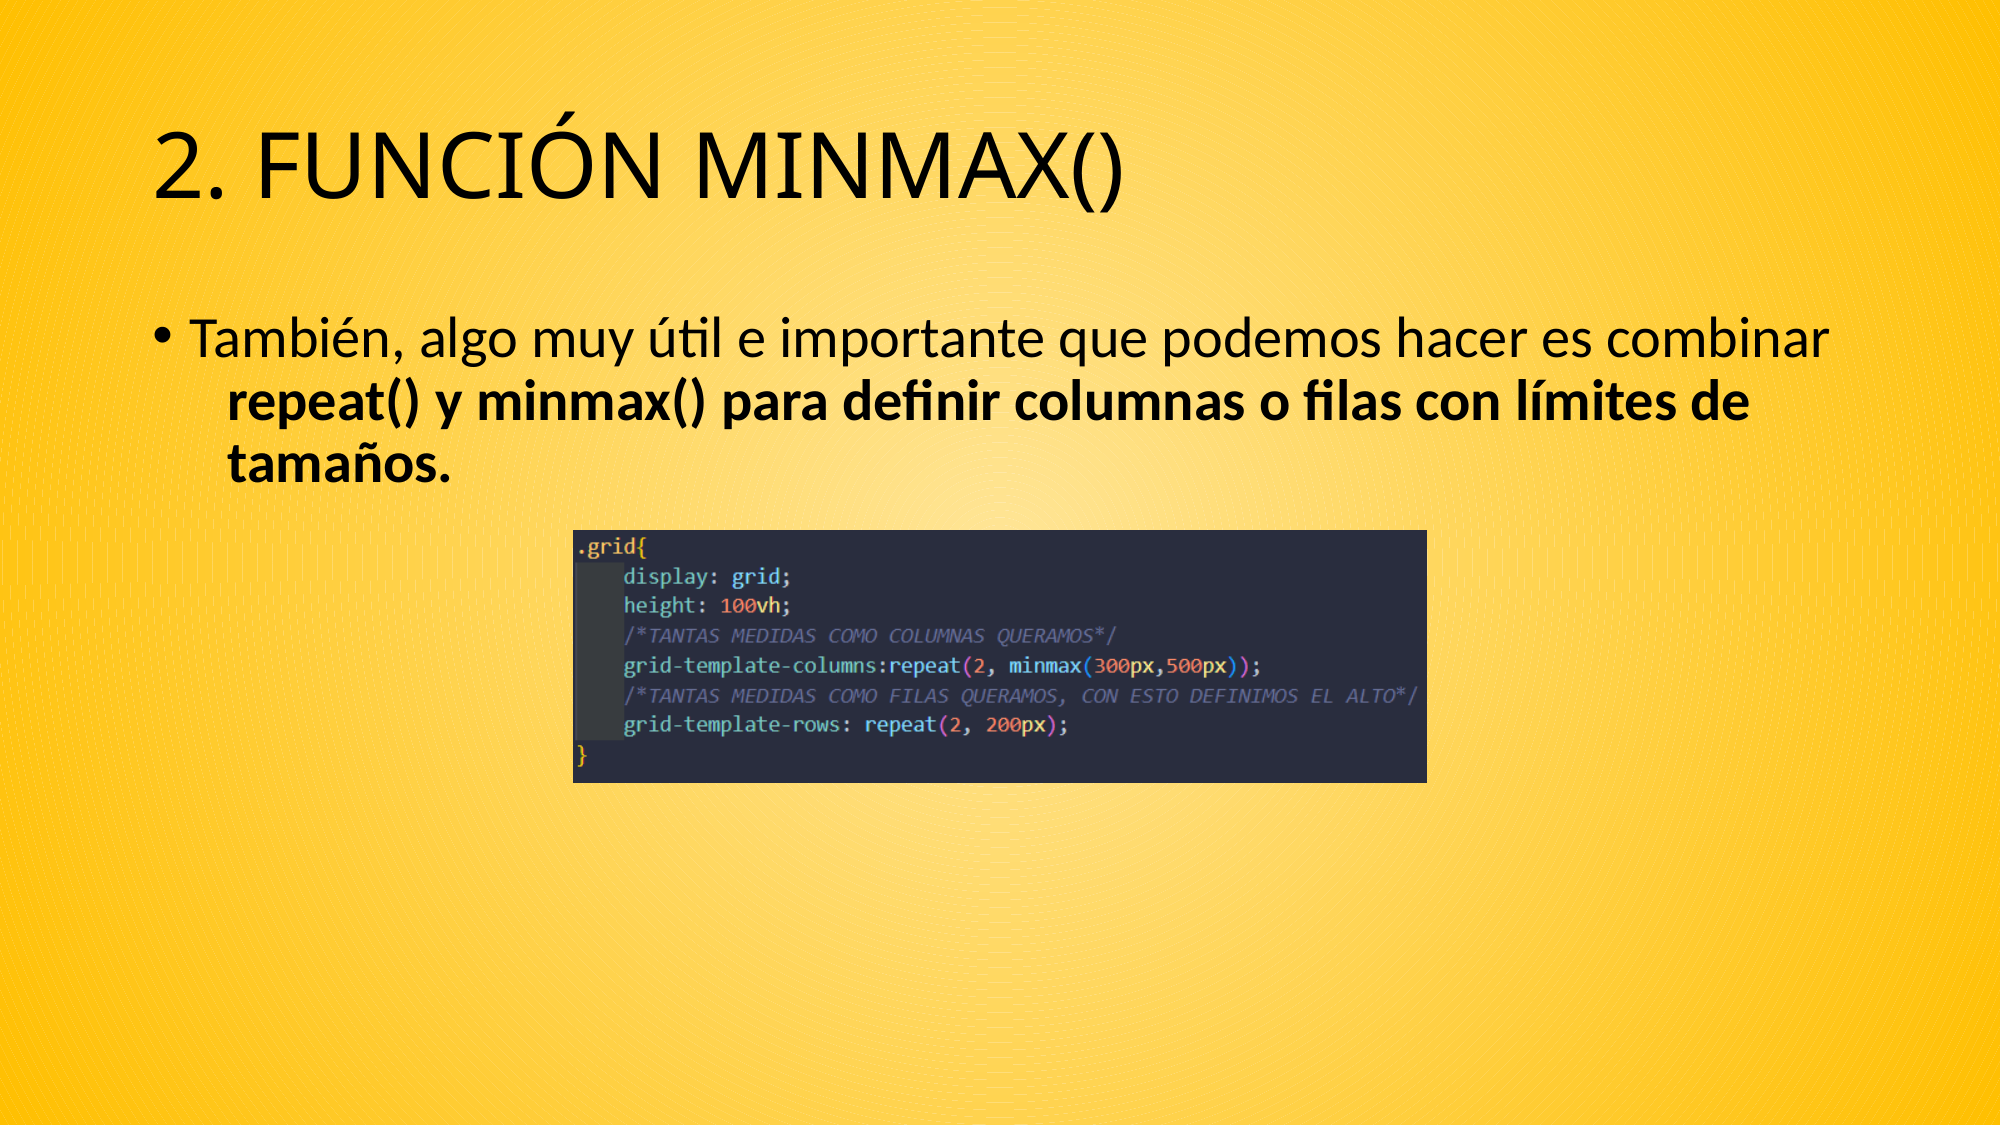

# 2. FUNCIÓN MINMAX()
También, algo muy útil e importante que podemos hacer es combinar repeat() y minmax() para definir columnas o filas con límites de tamaños.